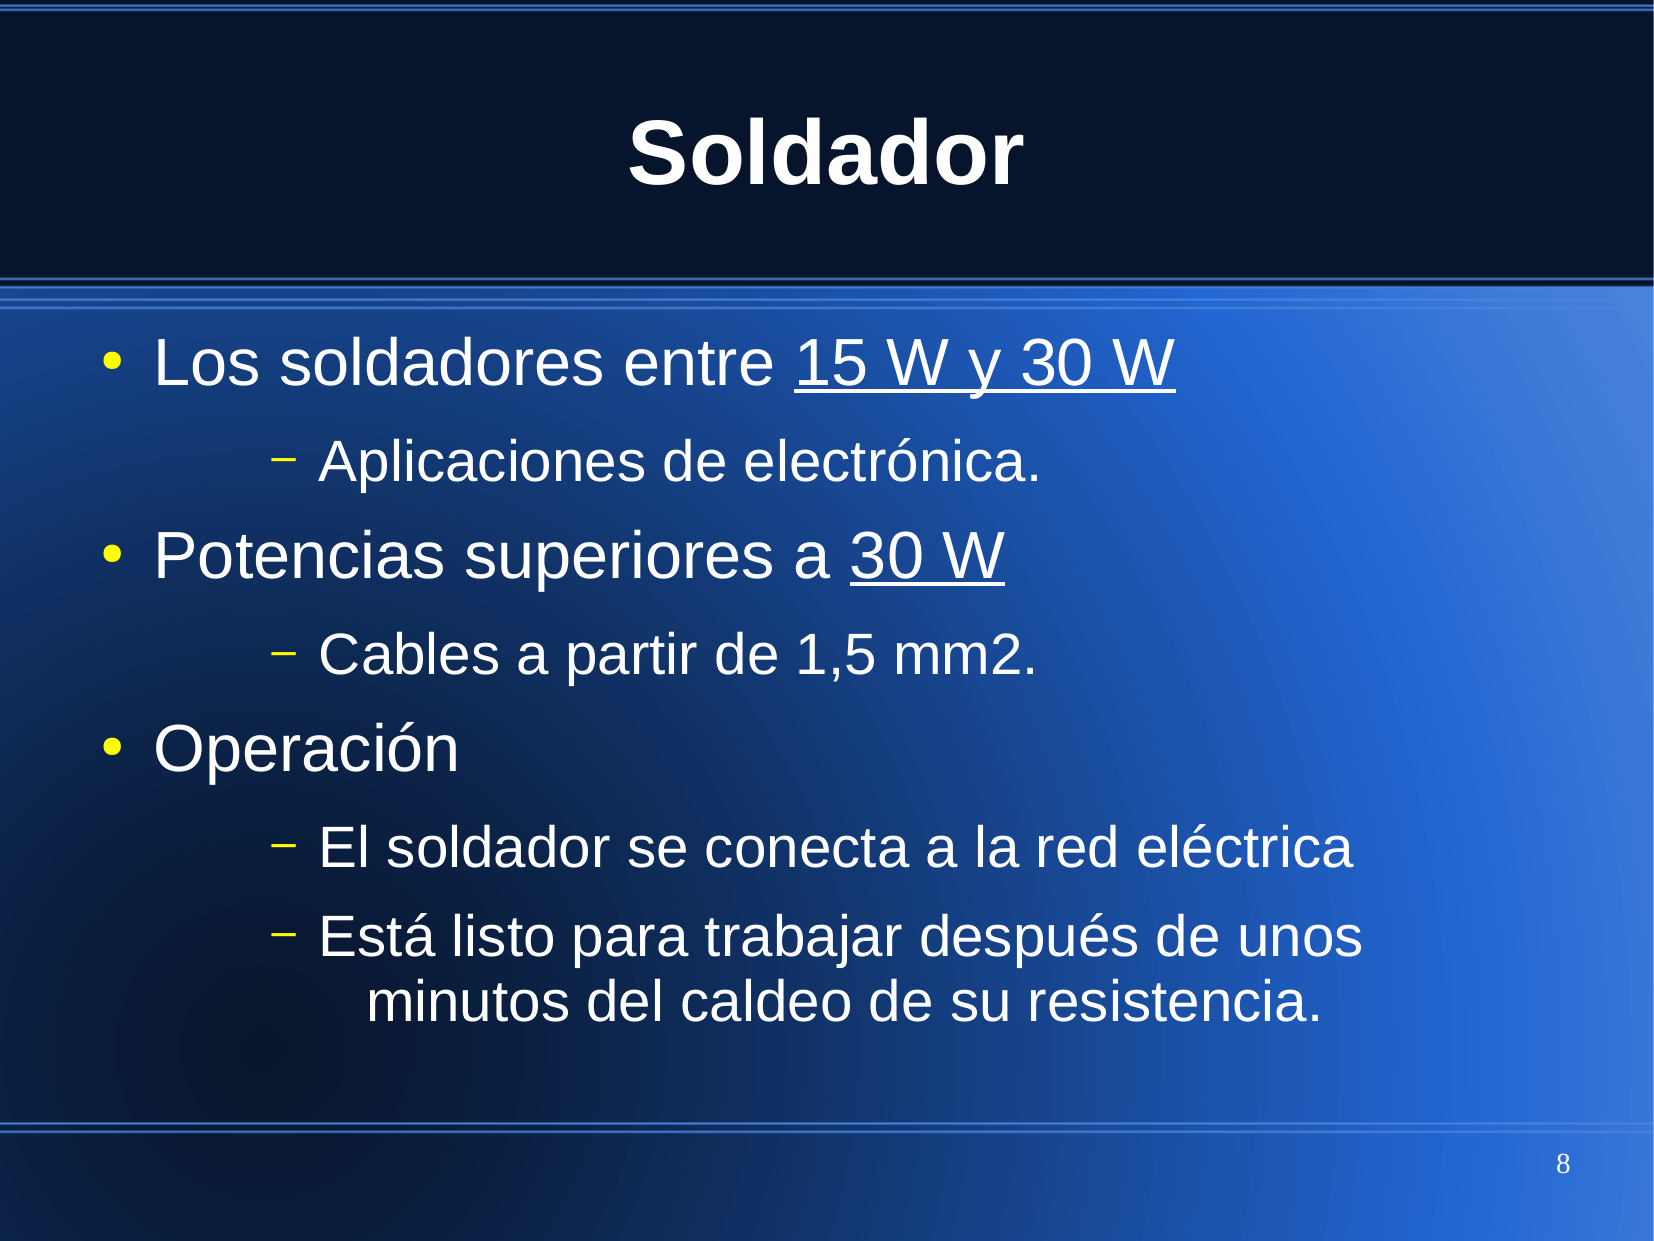

# Soldador
Los soldadores entre 15 W y 30 W
Aplicaciones de electrónica.
Potencias superiores a 30 W
Cables a partir de 1,5 mm2.
Operación
El soldador se conecta a la red eléctrica
Está listo para trabajar después de unos minutos del caldeo de su resistencia.
8